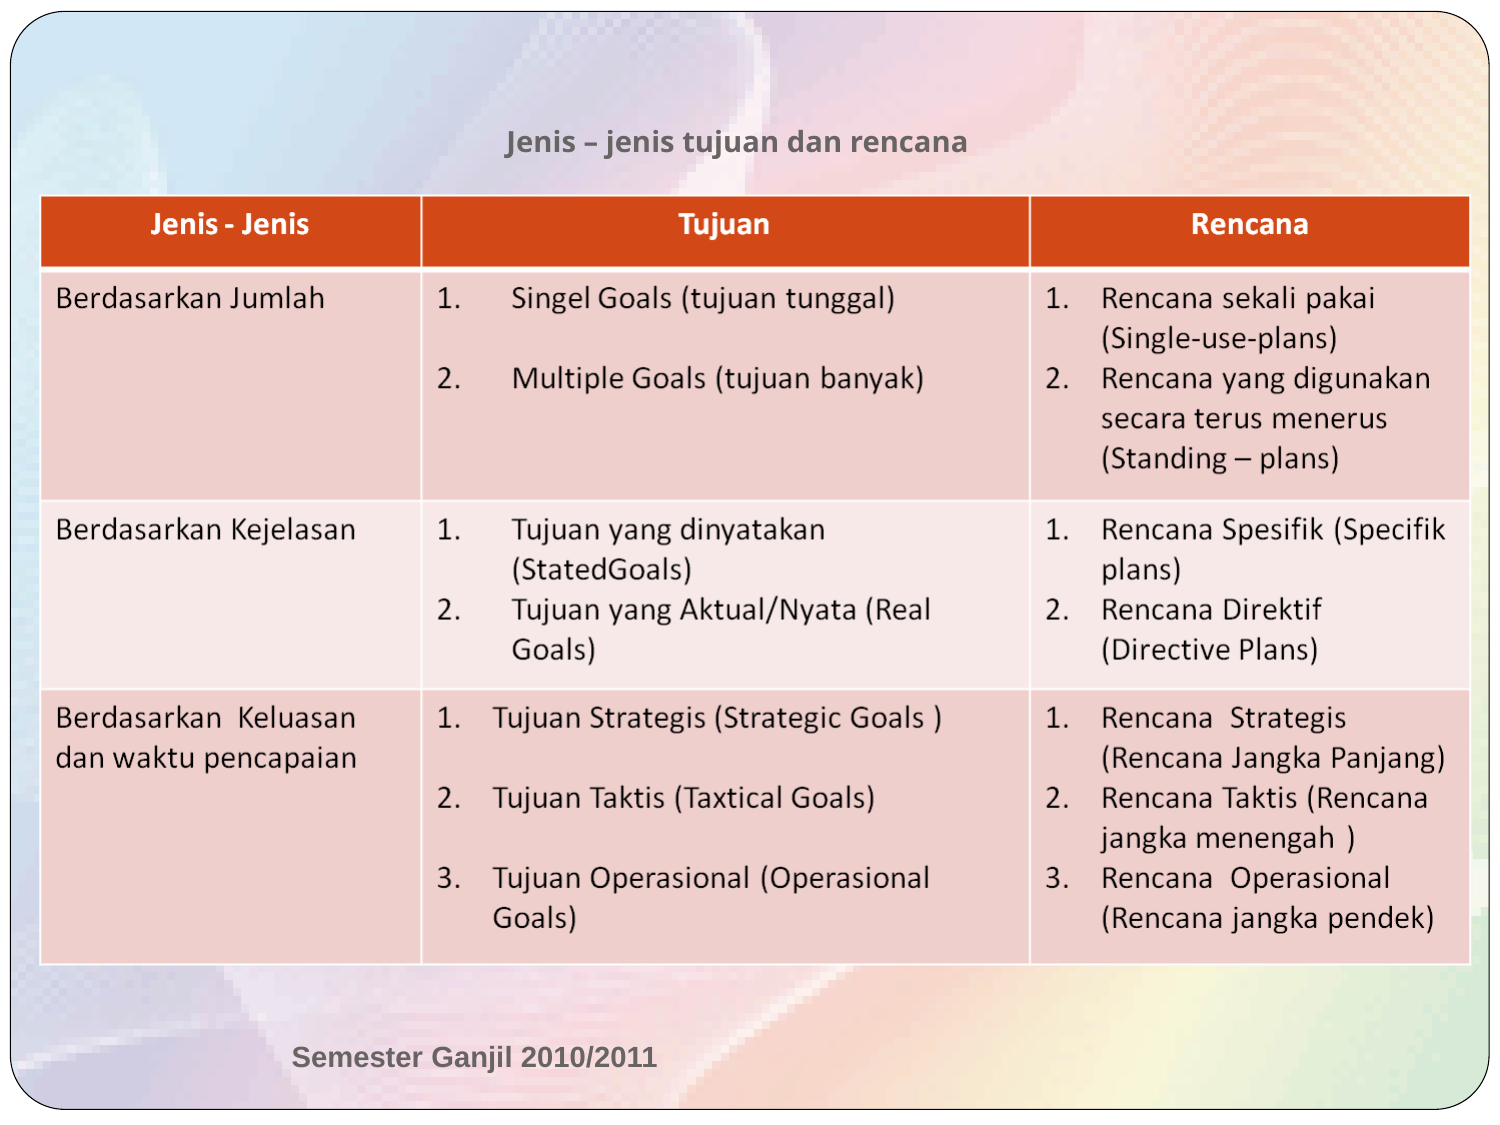

# Jenis – jenis tujuan dan rencana
Semester Ganjil 2010/2011